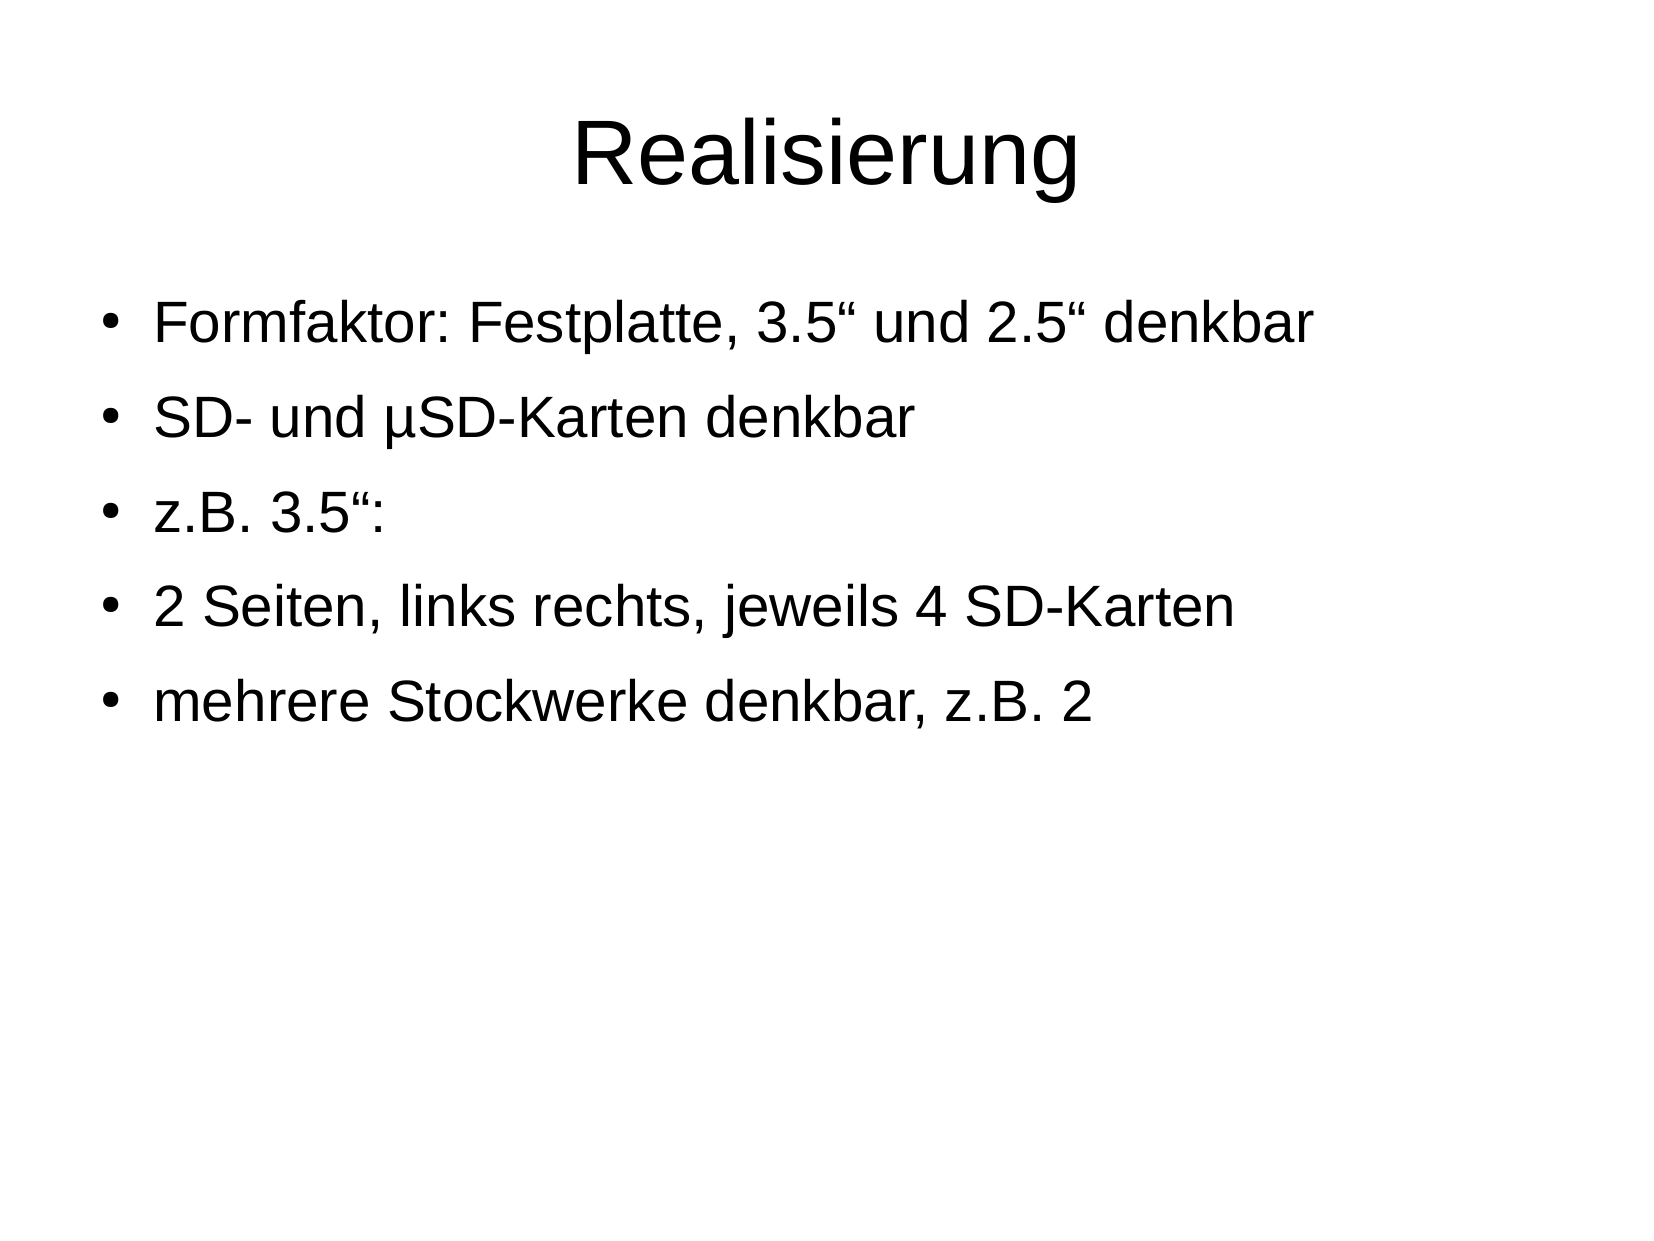

# Realisierung
Formfaktor: Festplatte, 3.5“ und 2.5“ denkbar
SD- und µSD-Karten denkbar
z.B. 3.5“:
2 Seiten, links rechts, jeweils 4 SD-Karten
mehrere Stockwerke denkbar, z.B. 2